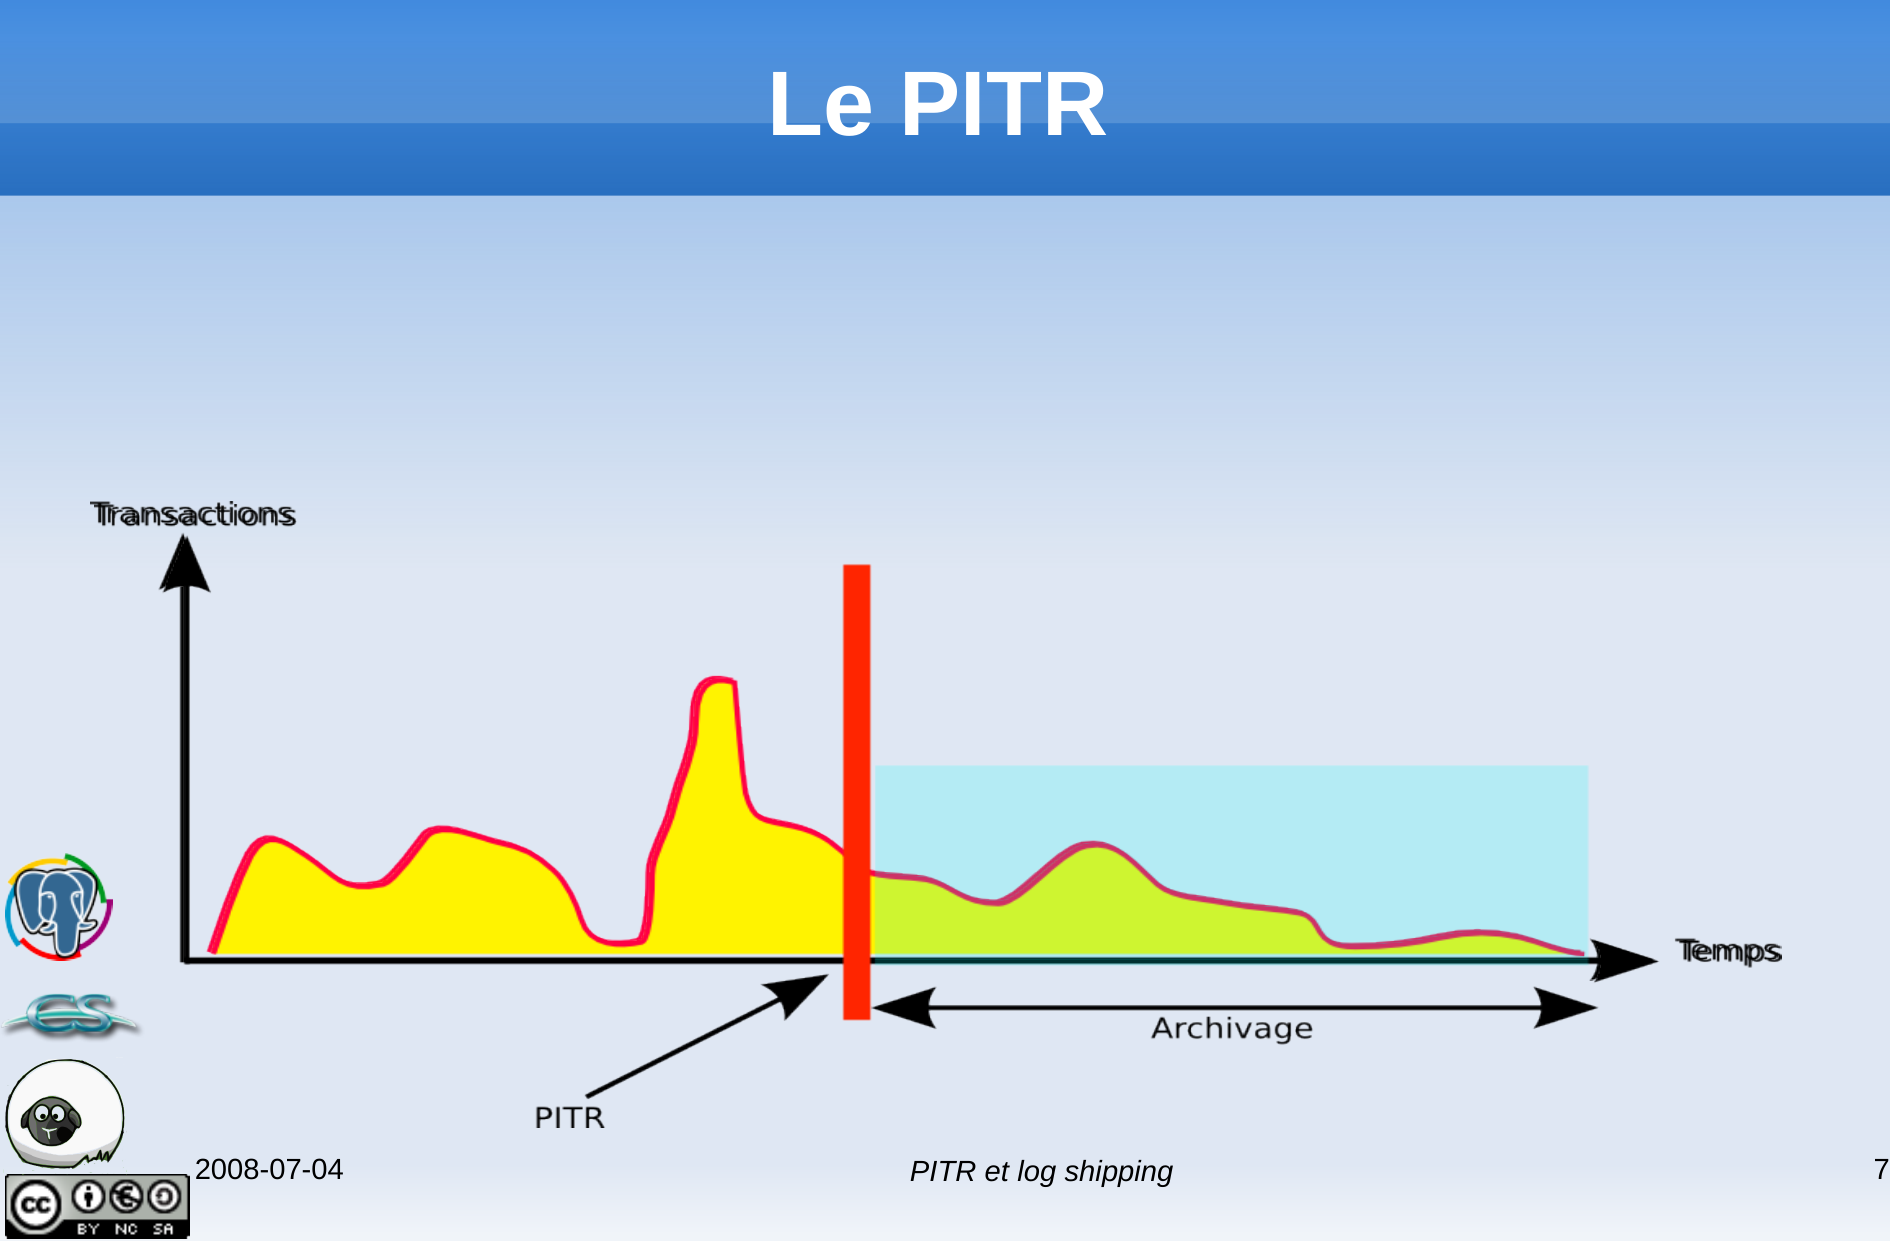

# Le PITR
2008-07-04
7
PITR et log shipping